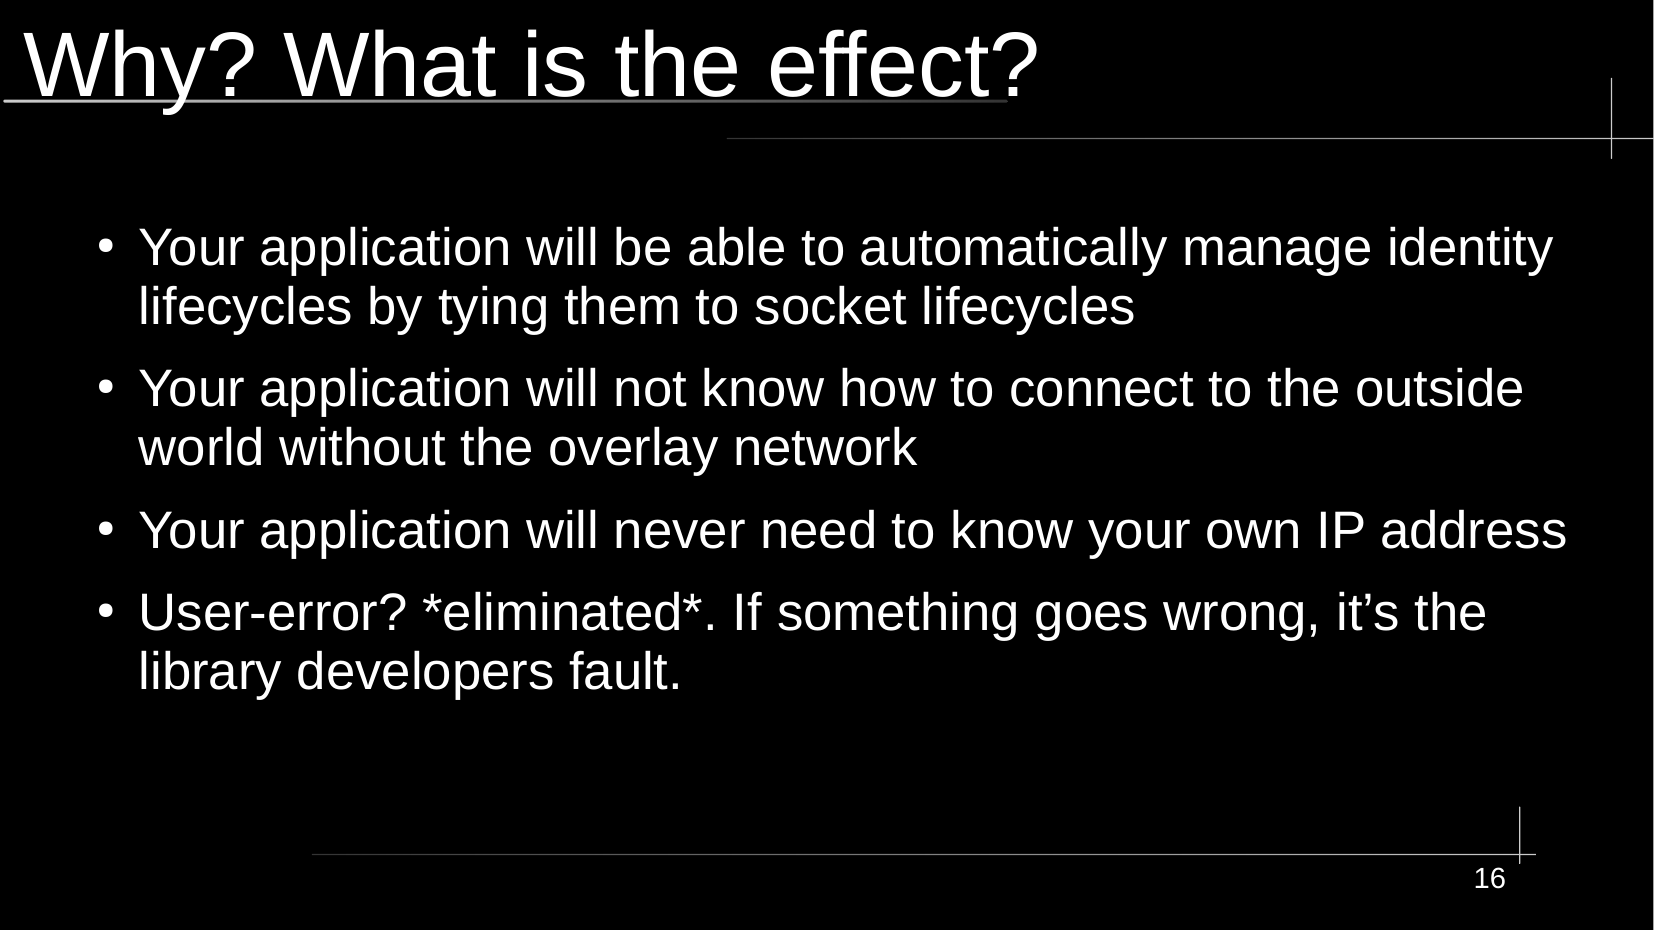

# Why? What is the effect?
Your application will be able to automatically manage identity lifecycles by tying them to socket lifecycles
Your application will not know how to connect to the outside world without the overlay network
Your application will never need to know your own IP address
User-error? *eliminated*. If something goes wrong, it’s the library developers fault.
16